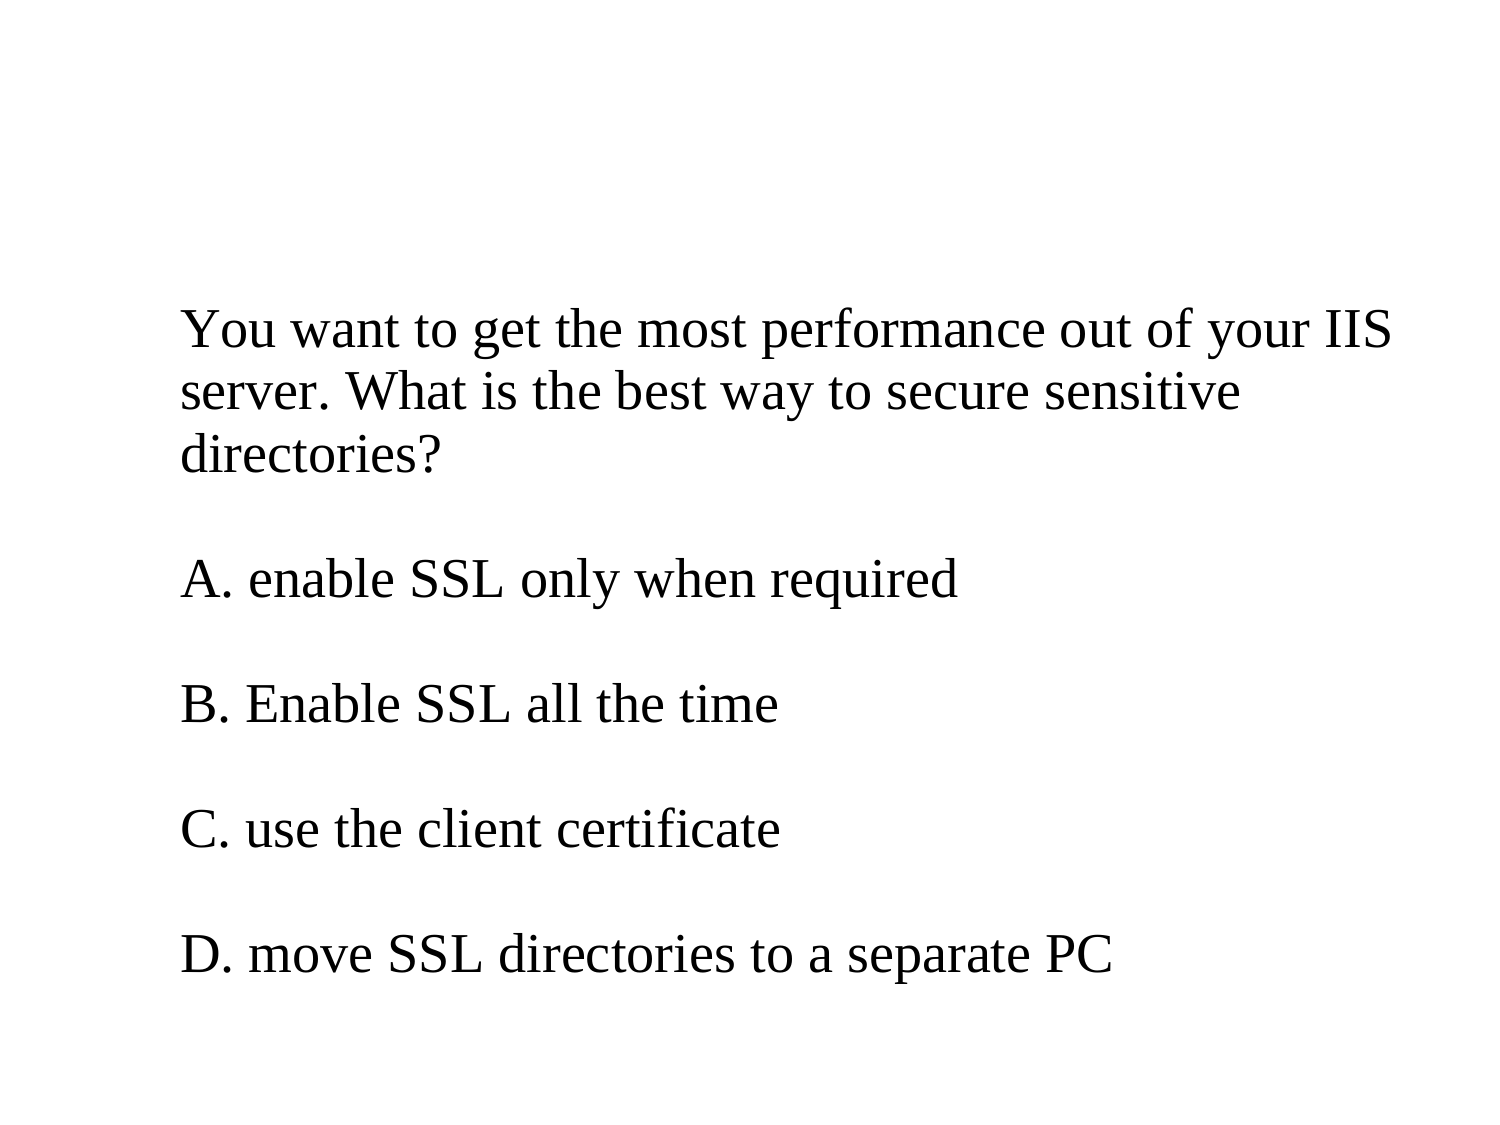

You want to get the most performance out of your IIS server. What is the best way to secure sensitive directories?
A. enable SSL only when required
B. Enable SSL all the time
C. use the client certificate
D. move SSL directories to a separate PC